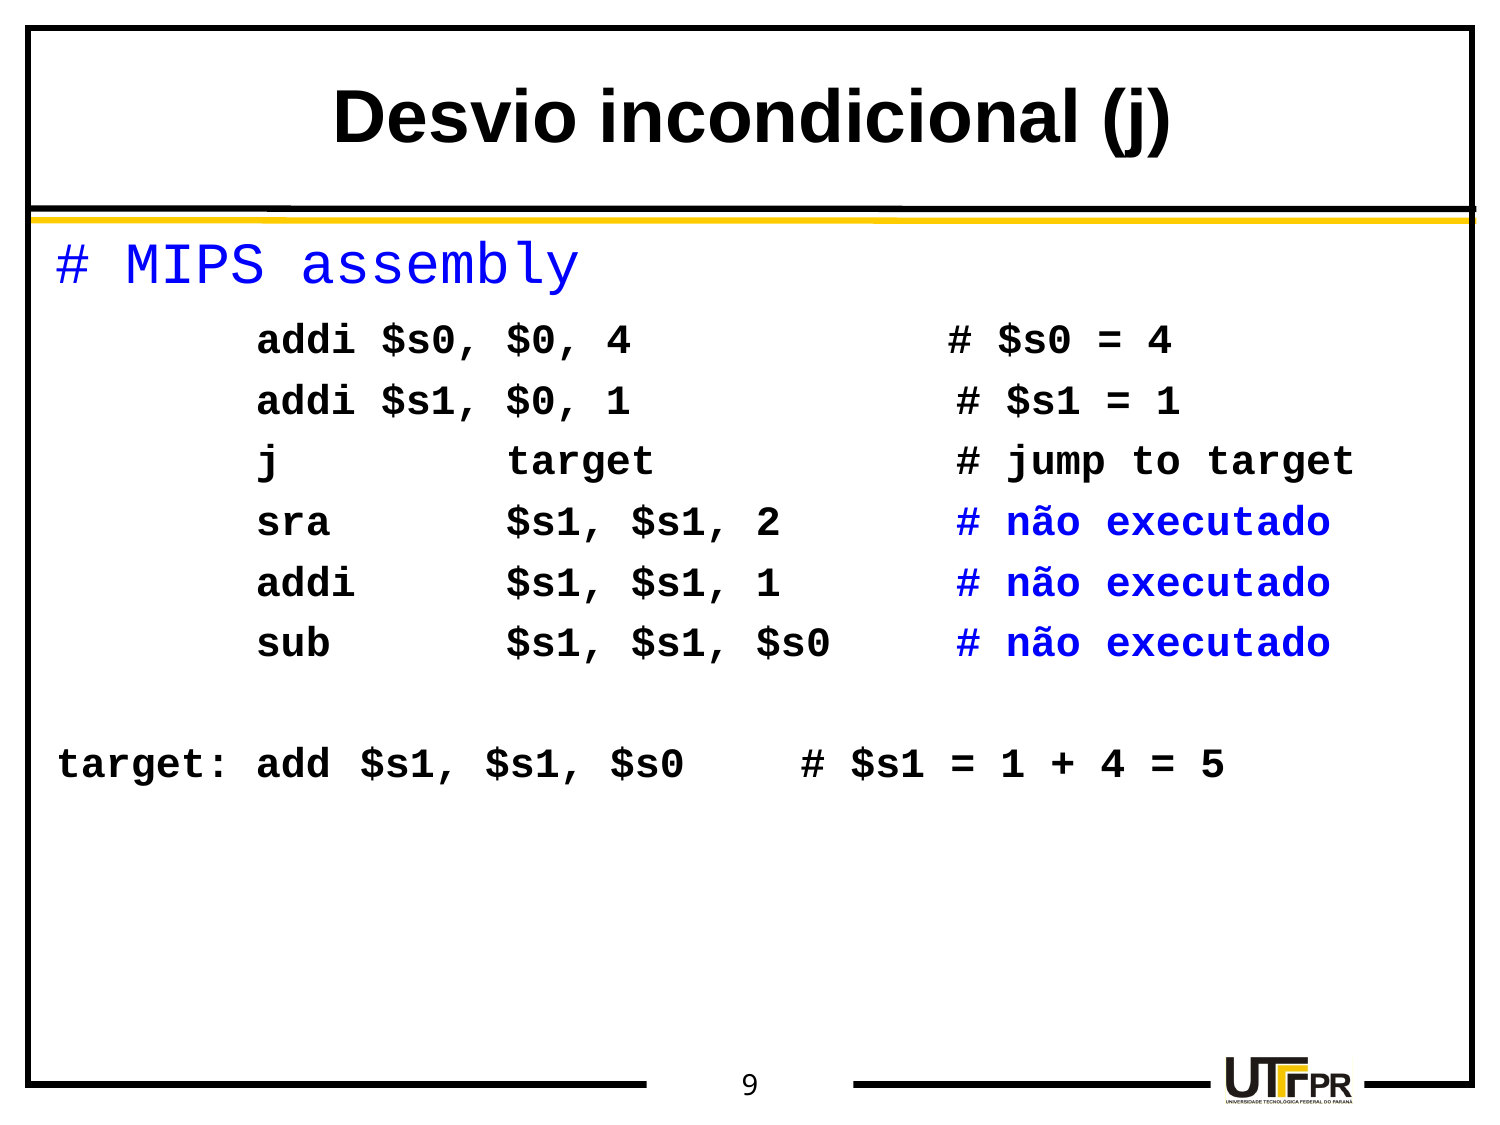

Desvio incondicional (j)
# # MIPS assembly
 addi $s0, $0, 4 		# $s0 = 4
 	 addi $s1, $0, 1 		# $s1 = 1
 	 j 	target 	# jump to target
 	 sra 	$s1, $s1, 2 	# não executado
 	 addi 	$s1, $s1, 1 	# não executado
 	 sub 	$s1, $s1, $s0 	# não executado
target: add 	$s1, $s1, $s0 	# $s1 = 1 + 4 = 5